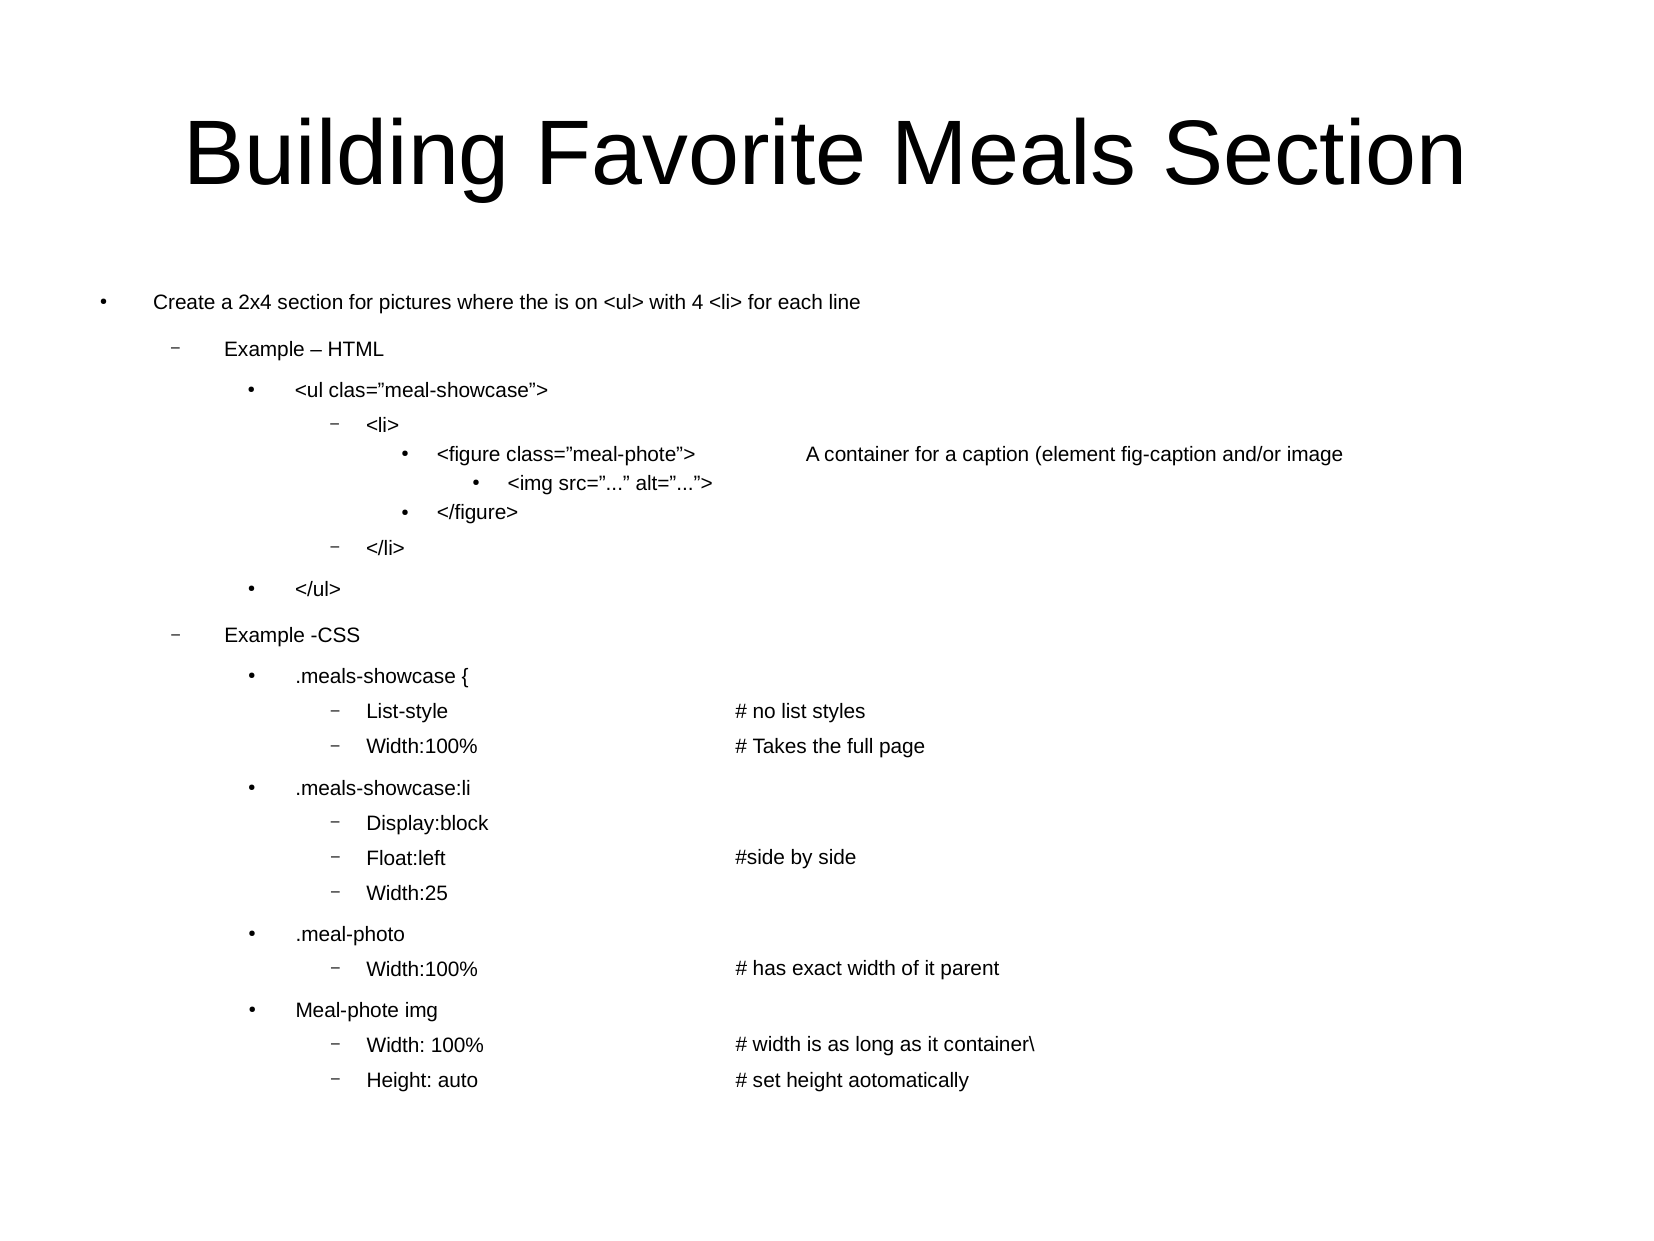

# Building Favorite Meals Section
Create a 2x4 section for pictures where the is on <ul> with 4 <li> for each line
Example – HTML
<ul clas=”meal-showcase”>
<li>
<figure class=”meal-phote”>		A container for a caption (element fig-caption and/or image
<img src=”...” alt=”...”>
</figure>
</li>
</ul>
Example -CSS
.meals-showcase {
List-style				# no list styles
Width:100%				# Takes the full page
.meals-showcase:li
Display:block
Float:left				#side by side
Width:25
.meal-photo
Width:100%				# has exact width of it parent
Meal-phote img
Width: 100%				# width is as long as it container\
Height: auto				# set height aotomatically